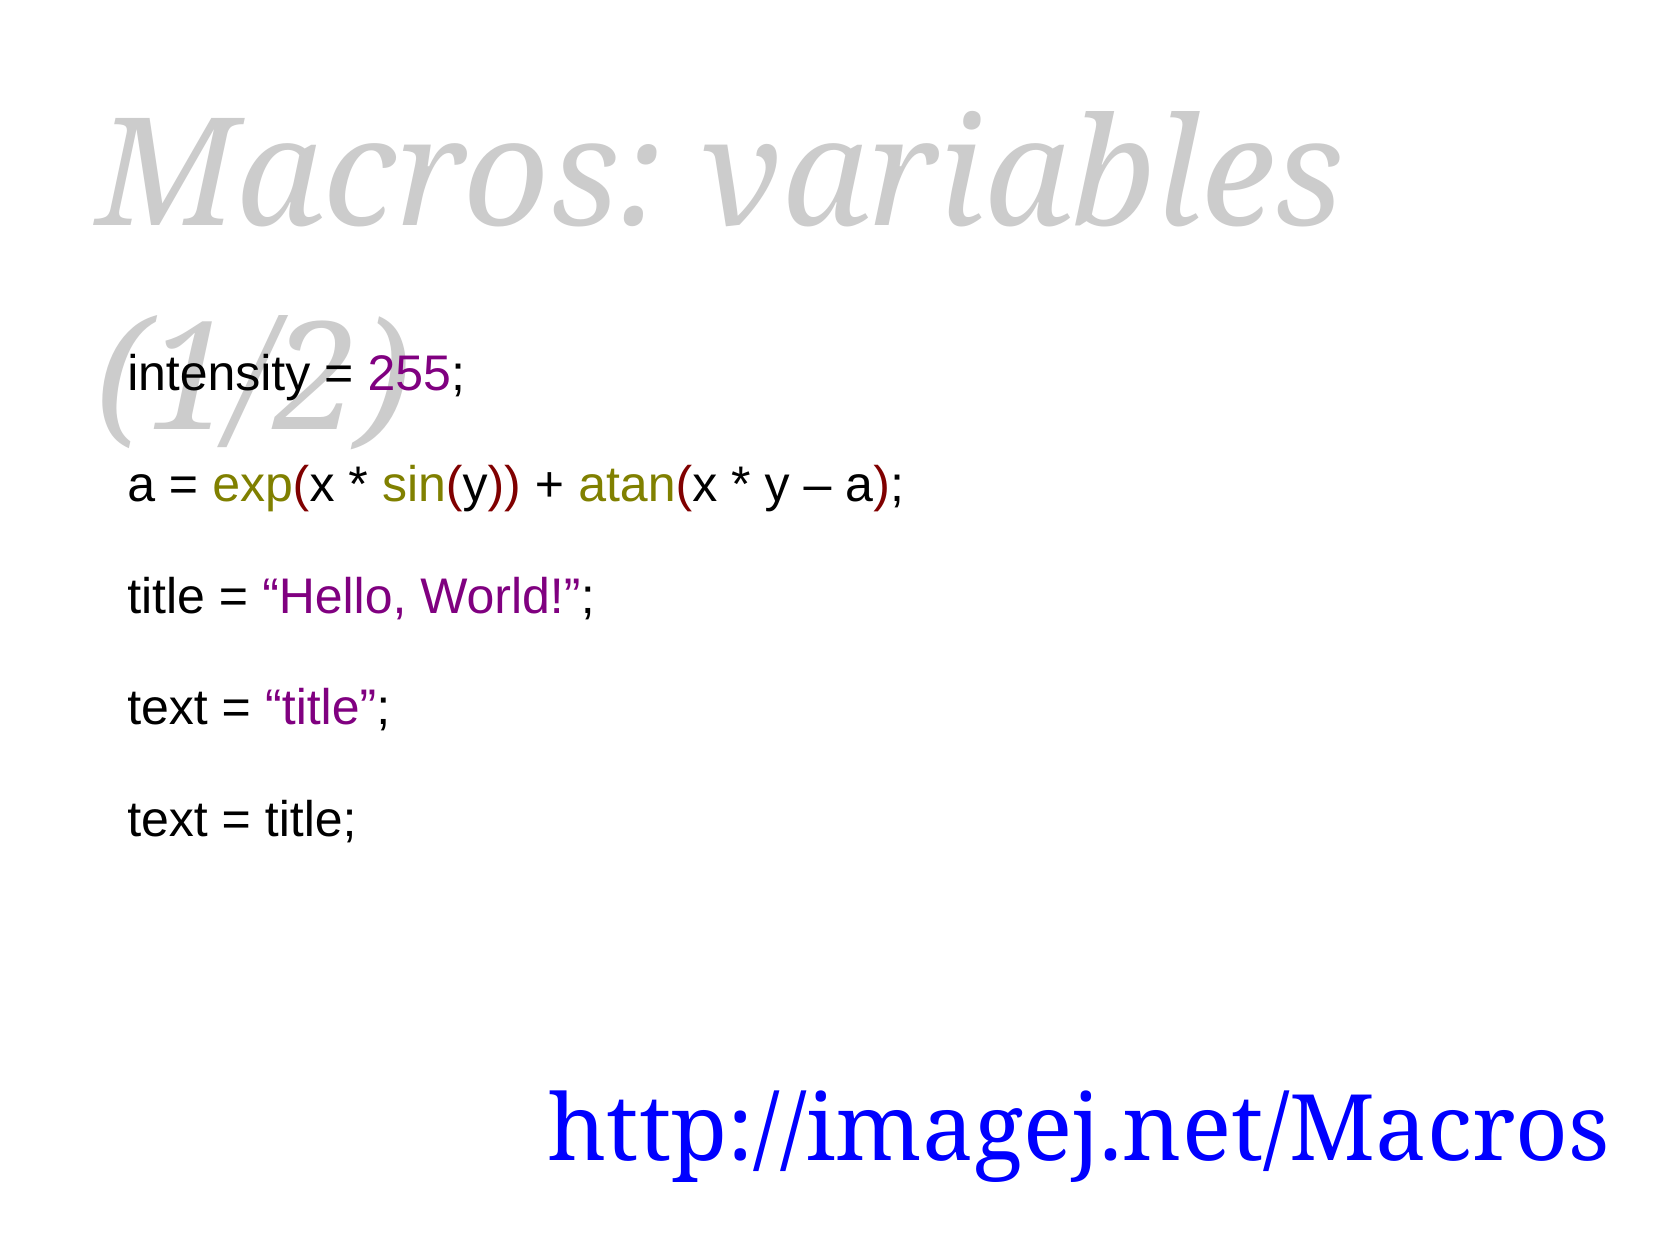

Macros: variables (1/2)
intensity = 255;
a = exp(x * sin(y)) + atan(x * y – a);
title = “Hello, World!”;
text = “title”;
text = title;
http://imagej.net/Macros